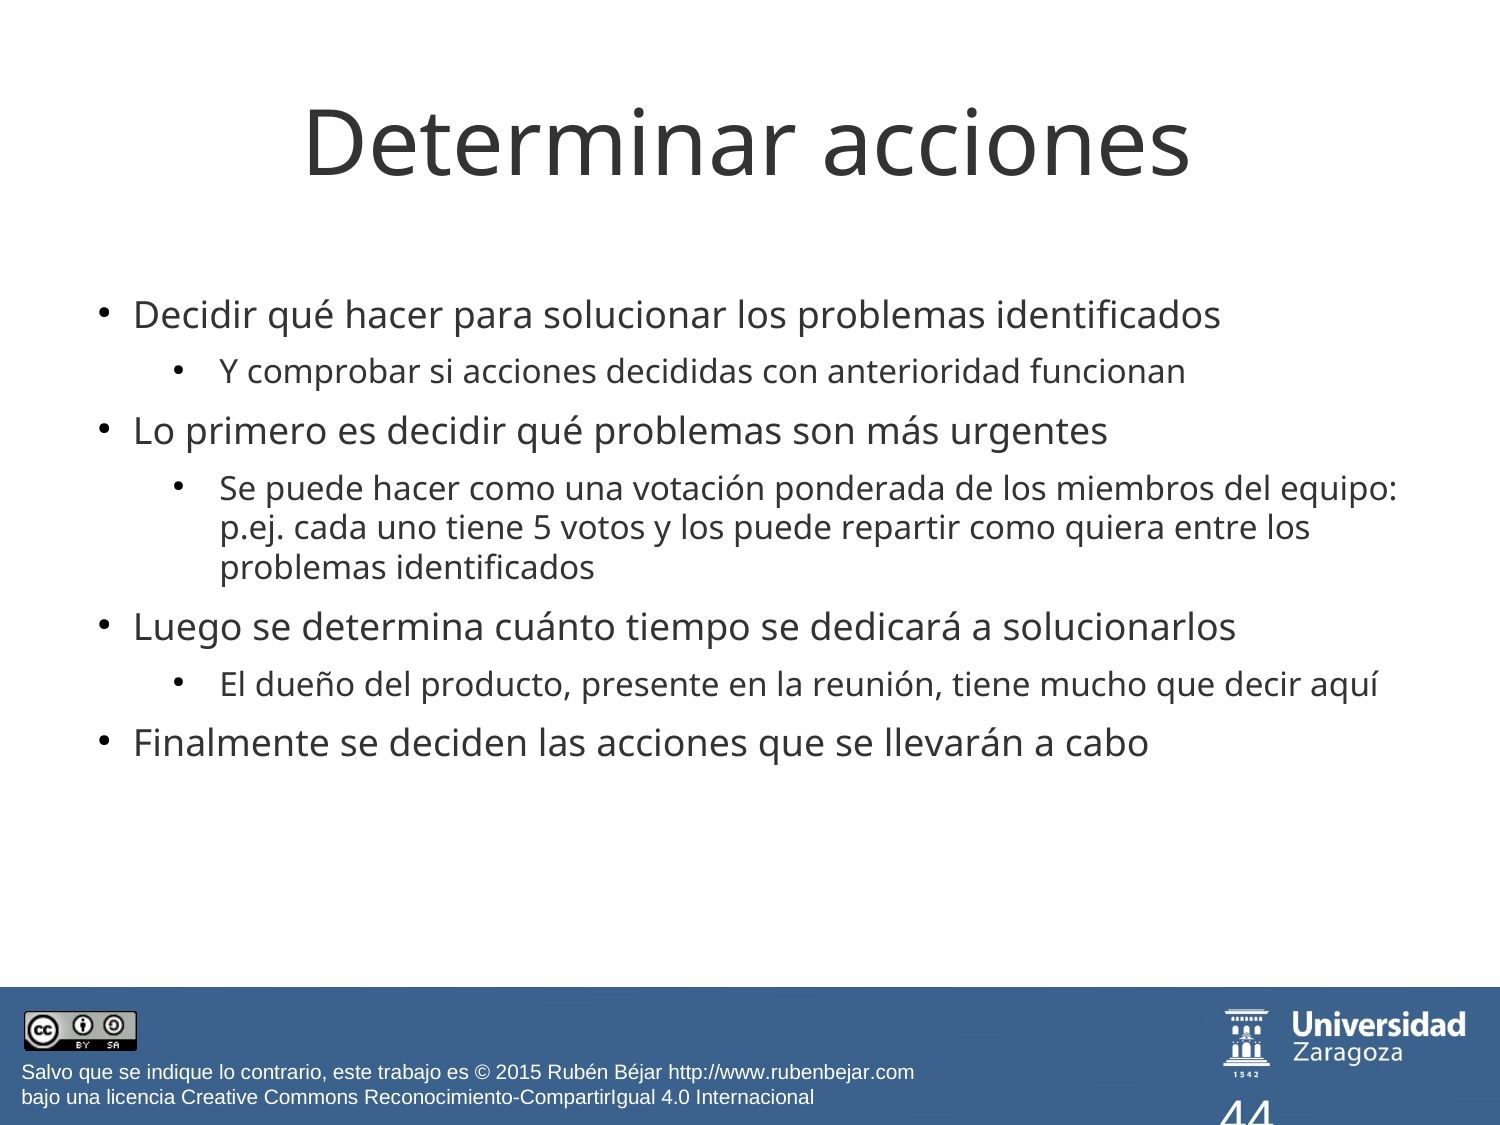

# Determinar acciones
Decidir qué hacer para solucionar los problemas identificados
Y comprobar si acciones decididas con anterioridad funcionan
Lo primero es decidir qué problemas son más urgentes
Se puede hacer como una votación ponderada de los miembros del equipo: p.ej. cada uno tiene 5 votos y los puede repartir como quiera entre los problemas identificados
Luego se determina cuánto tiempo se dedicará a solucionarlos
El dueño del producto, presente en la reunión, tiene mucho que decir aquí
Finalmente se deciden las acciones que se llevarán a cabo